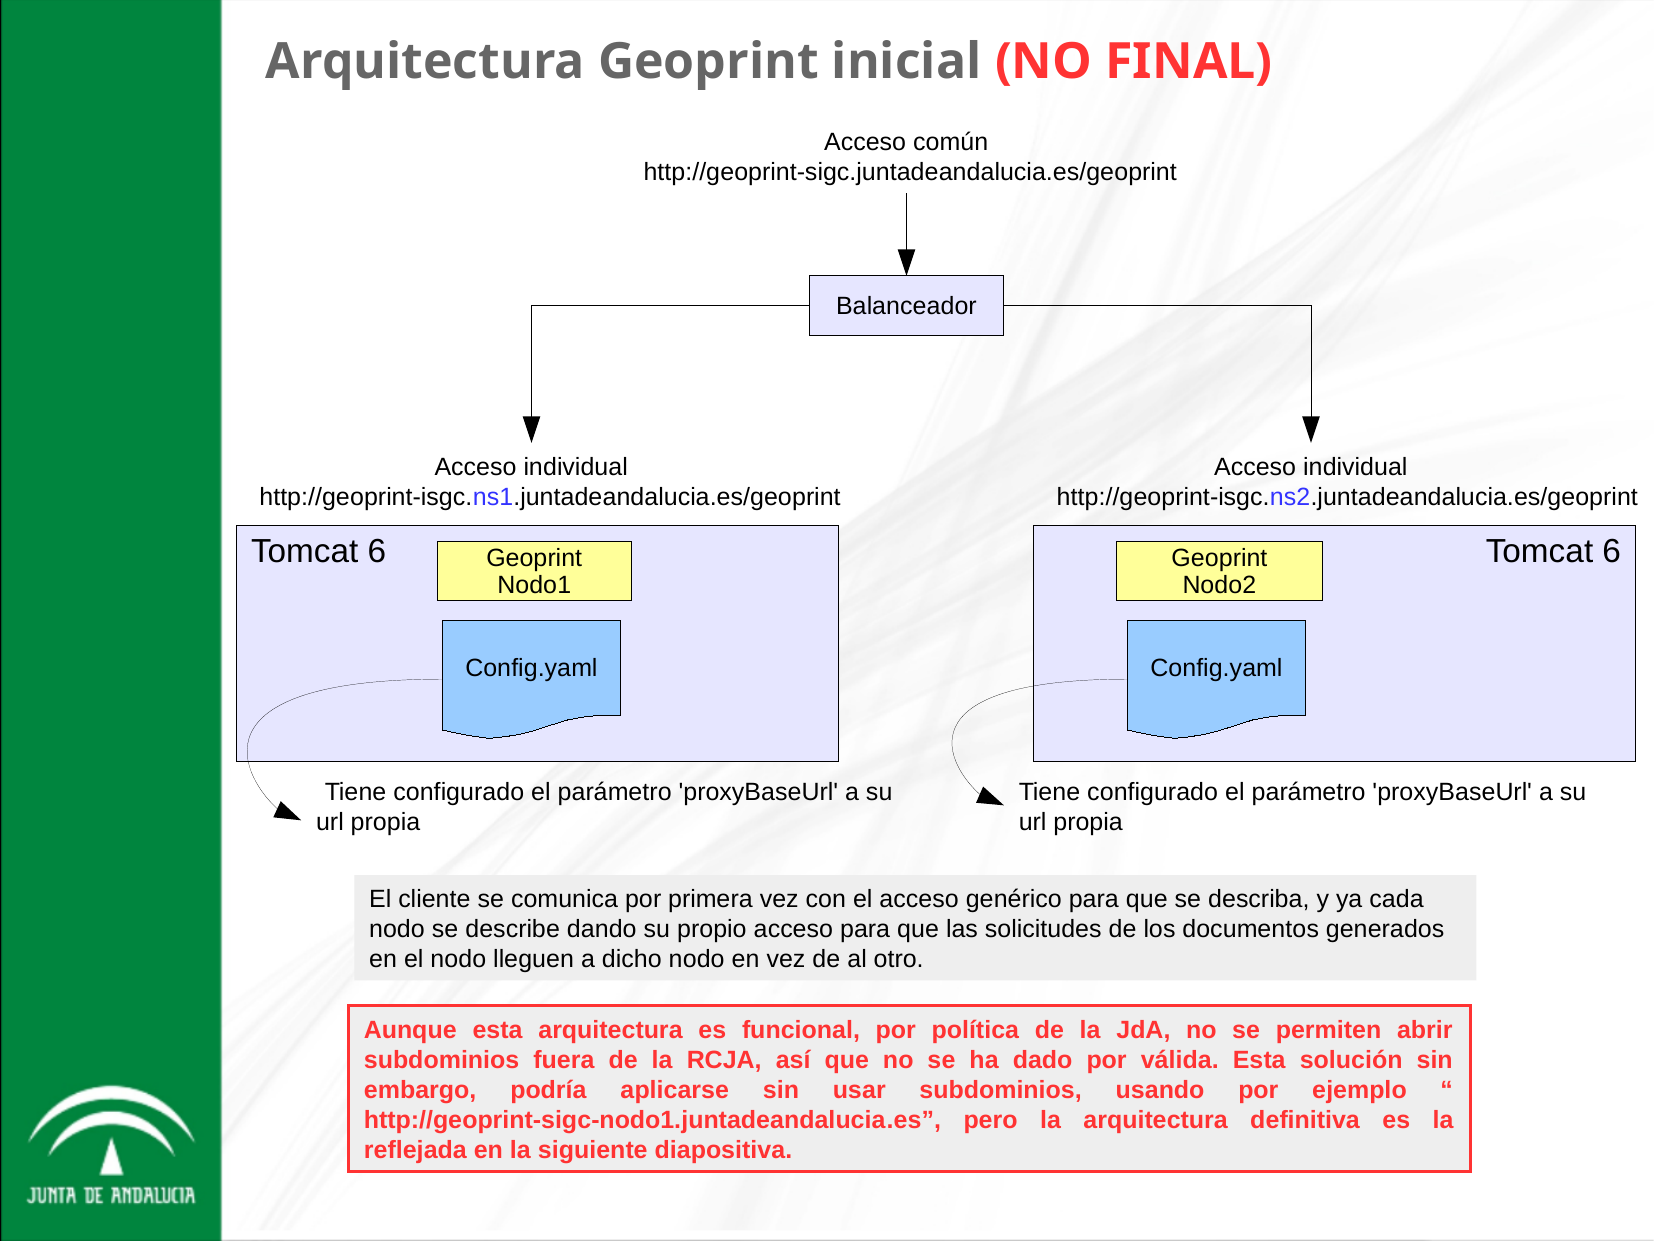

# Arquitectura Geoprint inicial (NO FINAL)
Acceso común
http://geoprint-sigc.juntadeandalucia.es/geoprint
Balanceador
Acceso individual
http://geoprint-isgc.ns1.juntadeandalucia.es/geoprint
Acceso individual
http://geoprint-isgc.ns2.juntadeandalucia.es/geoprint
Tomcat 6
Tomcat 6
Geoprint
Nodo1
Geoprint
Nodo2
Config.yaml
Config.yaml
Tiene configurado el parámetro 'proxyBaseUrl' a su url propia
Tiene configurado el parámetro 'proxyBaseUrl' a su url propia
El cliente se comunica por primera vez con el acceso genérico para que se describa, y ya cada nodo se describe dando su propio acceso para que las solicitudes de los documentos generados en el nodo lleguen a dicho nodo en vez de al otro.
Aunque esta arquitectura es funcional, por política de la JdA, no se permiten abrir subdominios fuera de la RCJA, así que no se ha dado por válida. Esta solución sin embargo, podría aplicarse sin usar subdominios, usando por ejemplo “http://geoprint-sigc-nodo1.juntadeandalucia.es”, pero la arquitectura definitiva es la reflejada en la siguiente diapositiva.